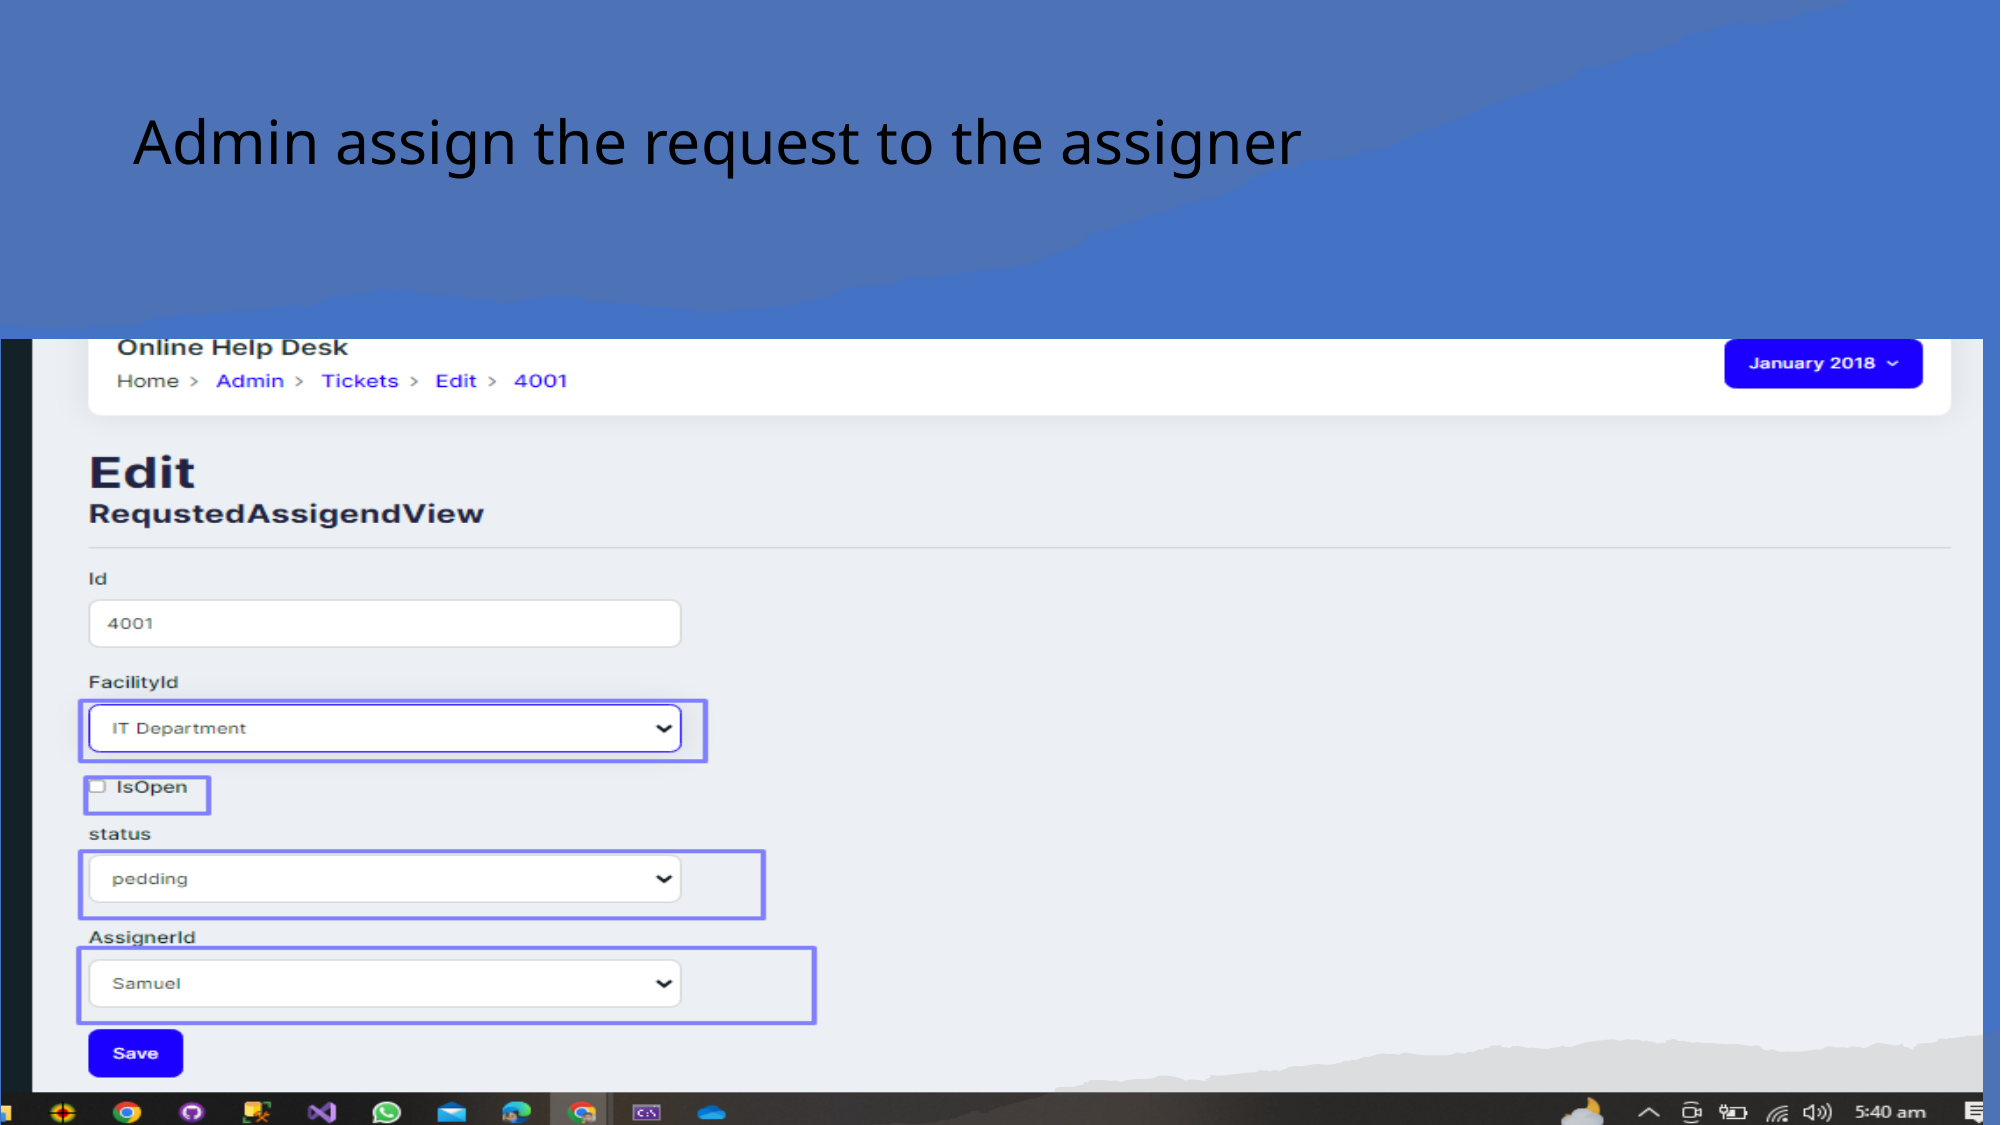

# Admin assign the request to the assigner